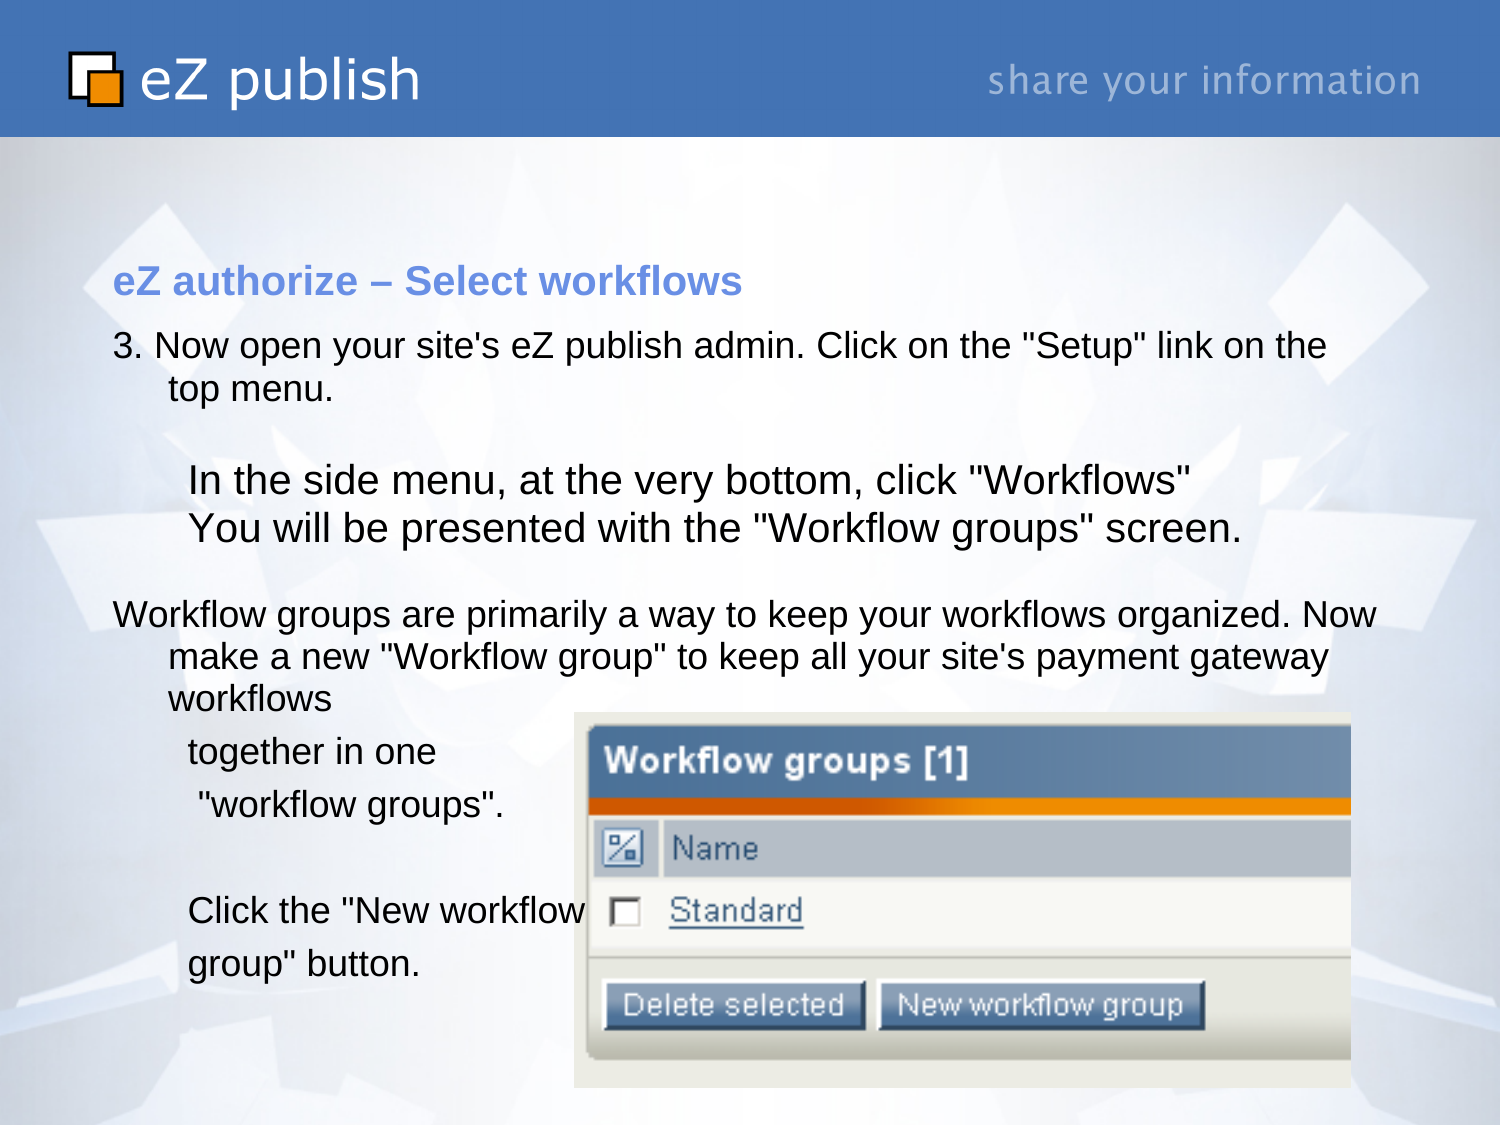

# eZ authorize – Select workflows
3. Now open your site's eZ publish admin. Click on the "Setup" link on the top menu.
In the side menu, at the very bottom, click "Workflows"
You will be presented with the "Workflow groups" screen.
Workflow groups are primarily a way to keep your workflows organized. Now make a new "Workflow group" to keep all your site's payment gateway workflows
together in one
 "workflow groups".
Click the "New workflow
group" button.